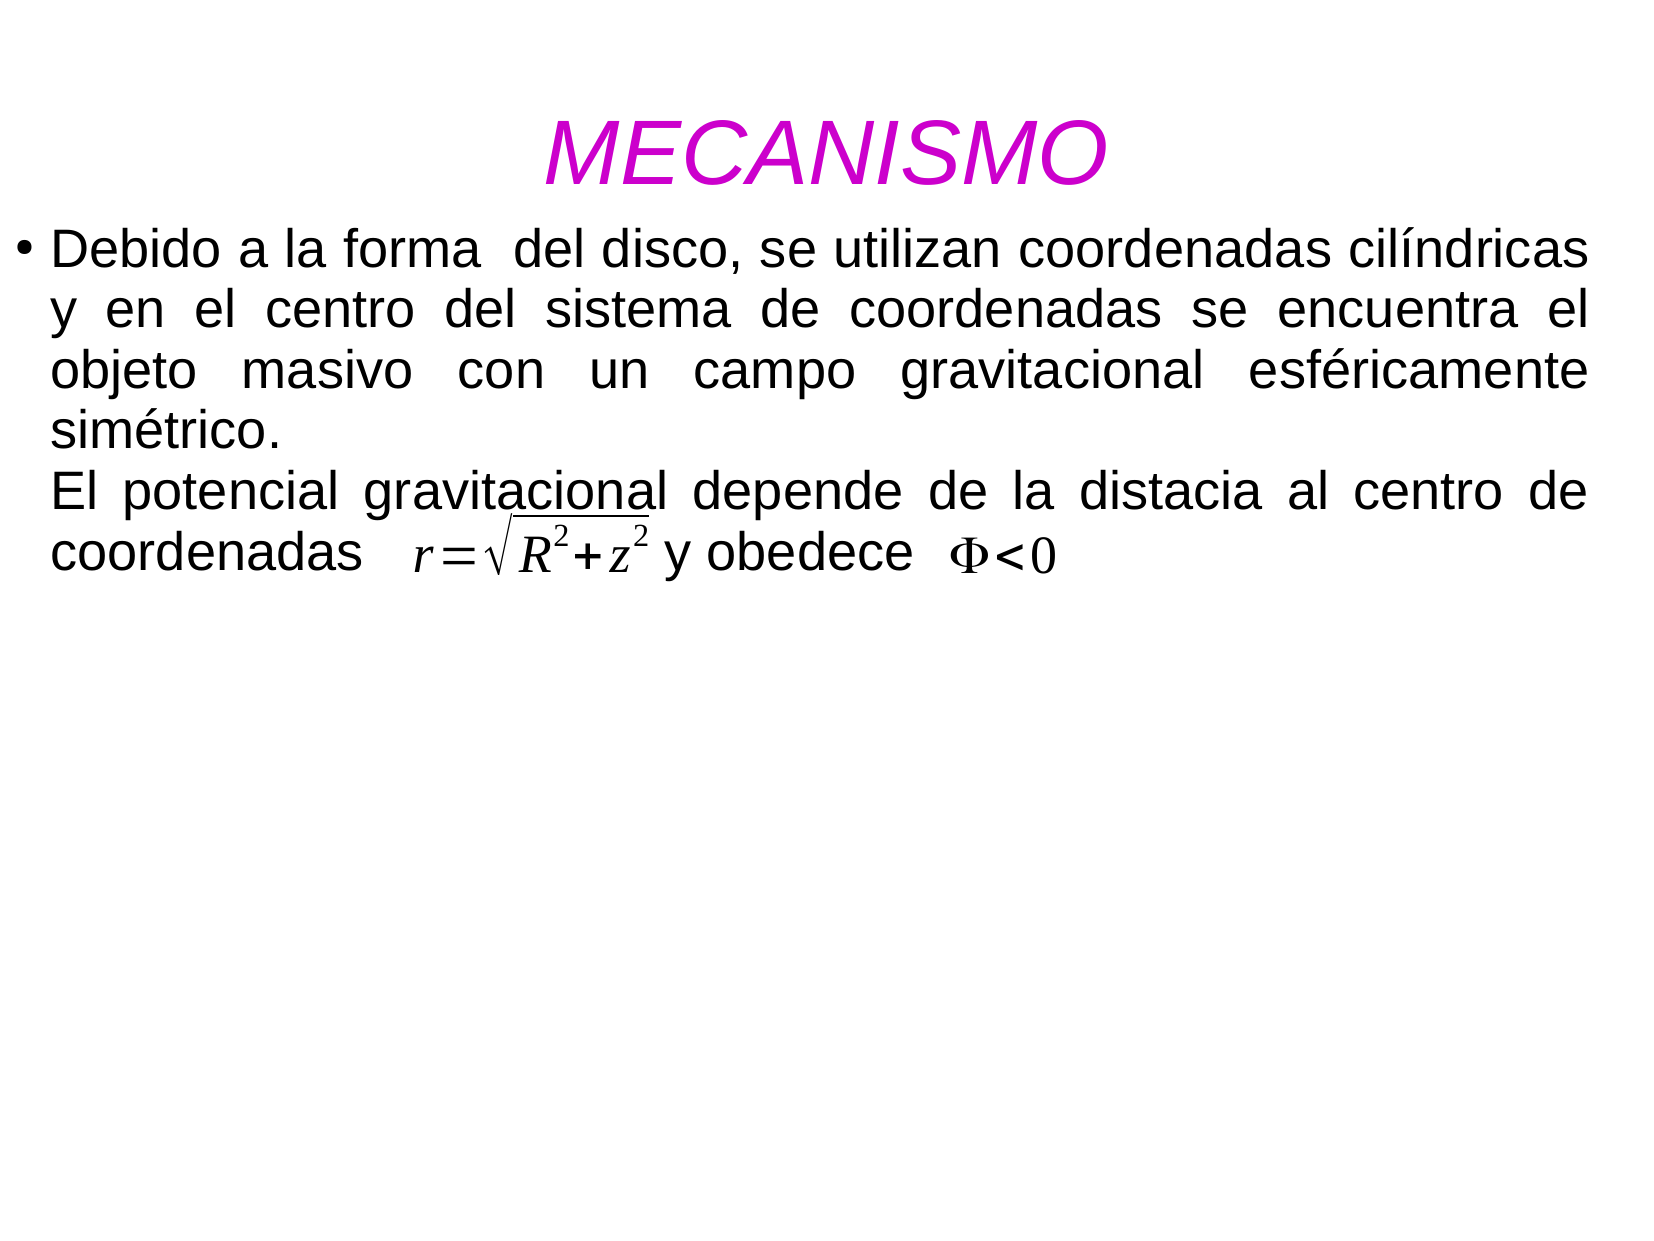

# MECANISMO
Debido a la forma	 del disco, se utilizan coordenadas cilíndricas y en el centro del sistema de coordenadas se encuentra el objeto masivo con un campo gravitacional esféricamente simétrico.
El potencial gravitacional depende de la distacia al centro de coordenadas y obedece